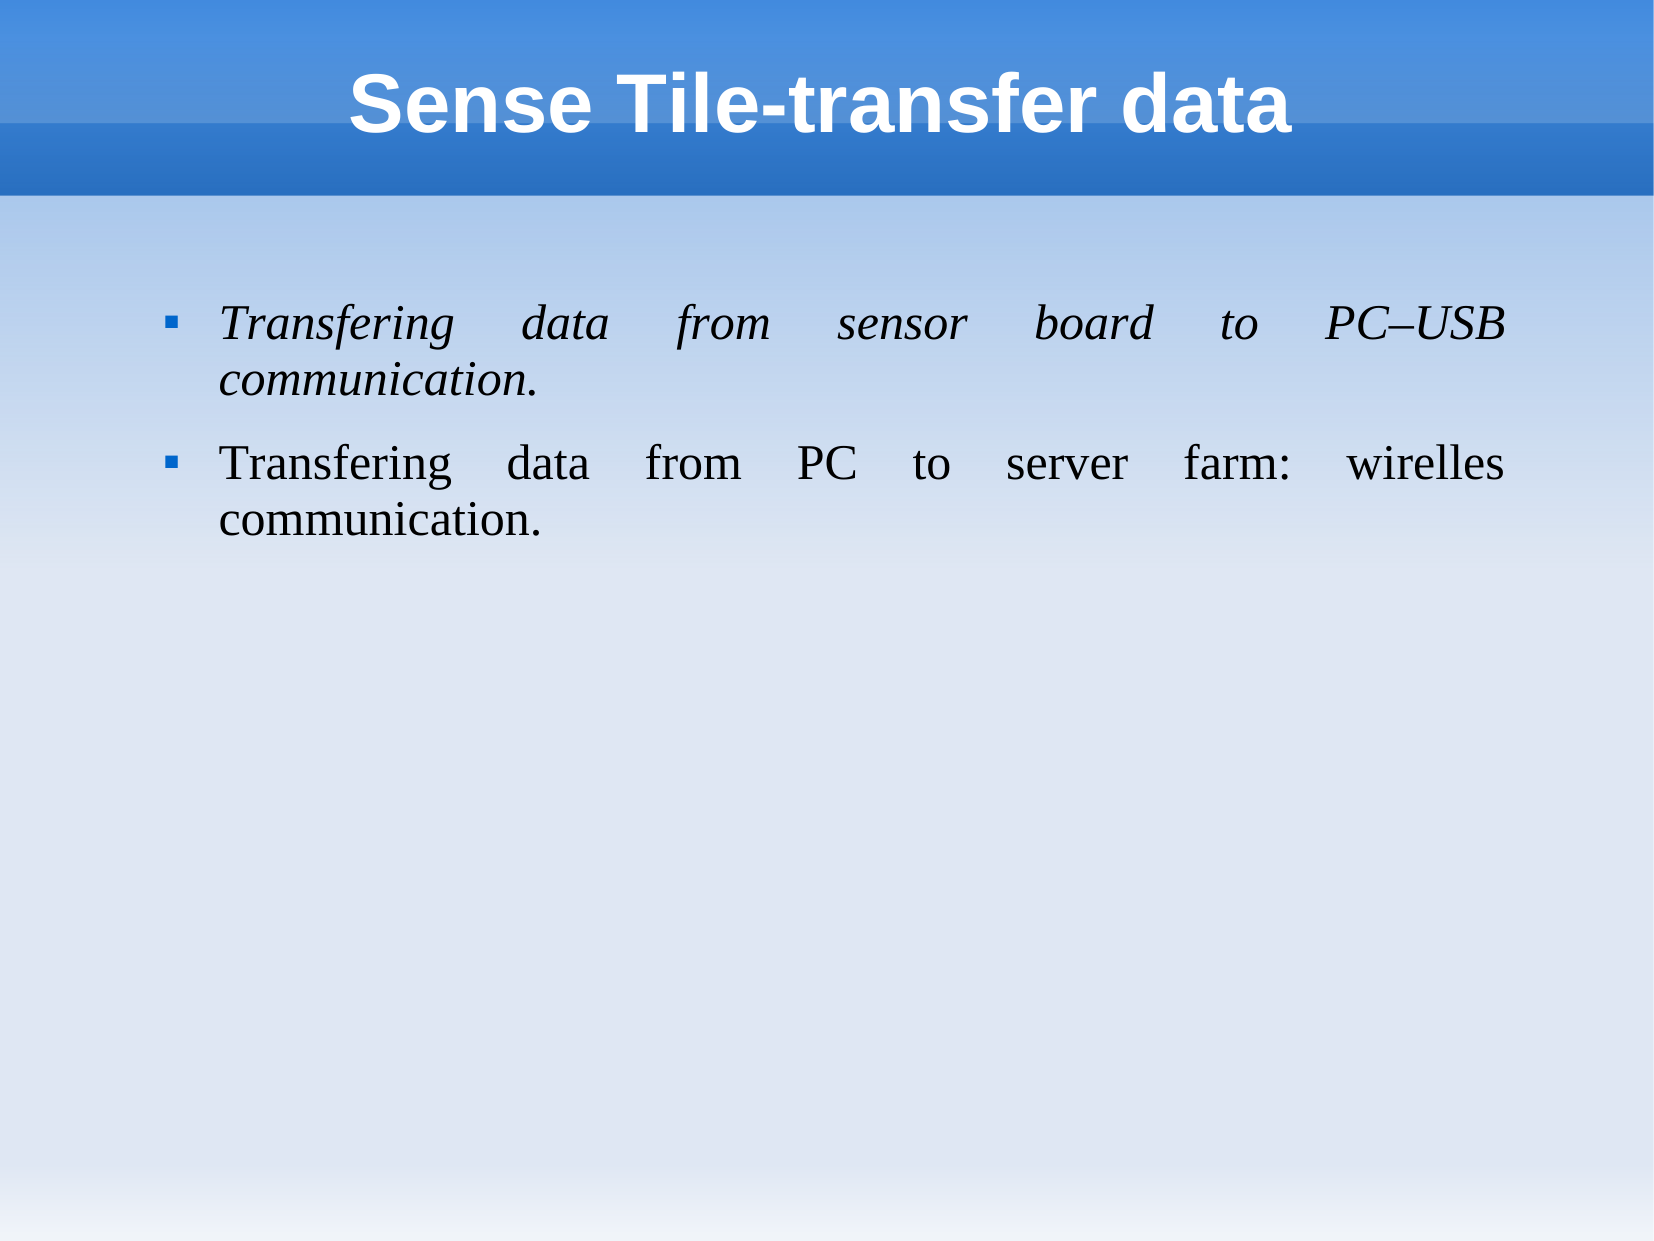

# Sense Tile-transfer data
Transfering data from sensor board to PC–USB communication.
Transfering data from PC to server farm: wirelles communication.